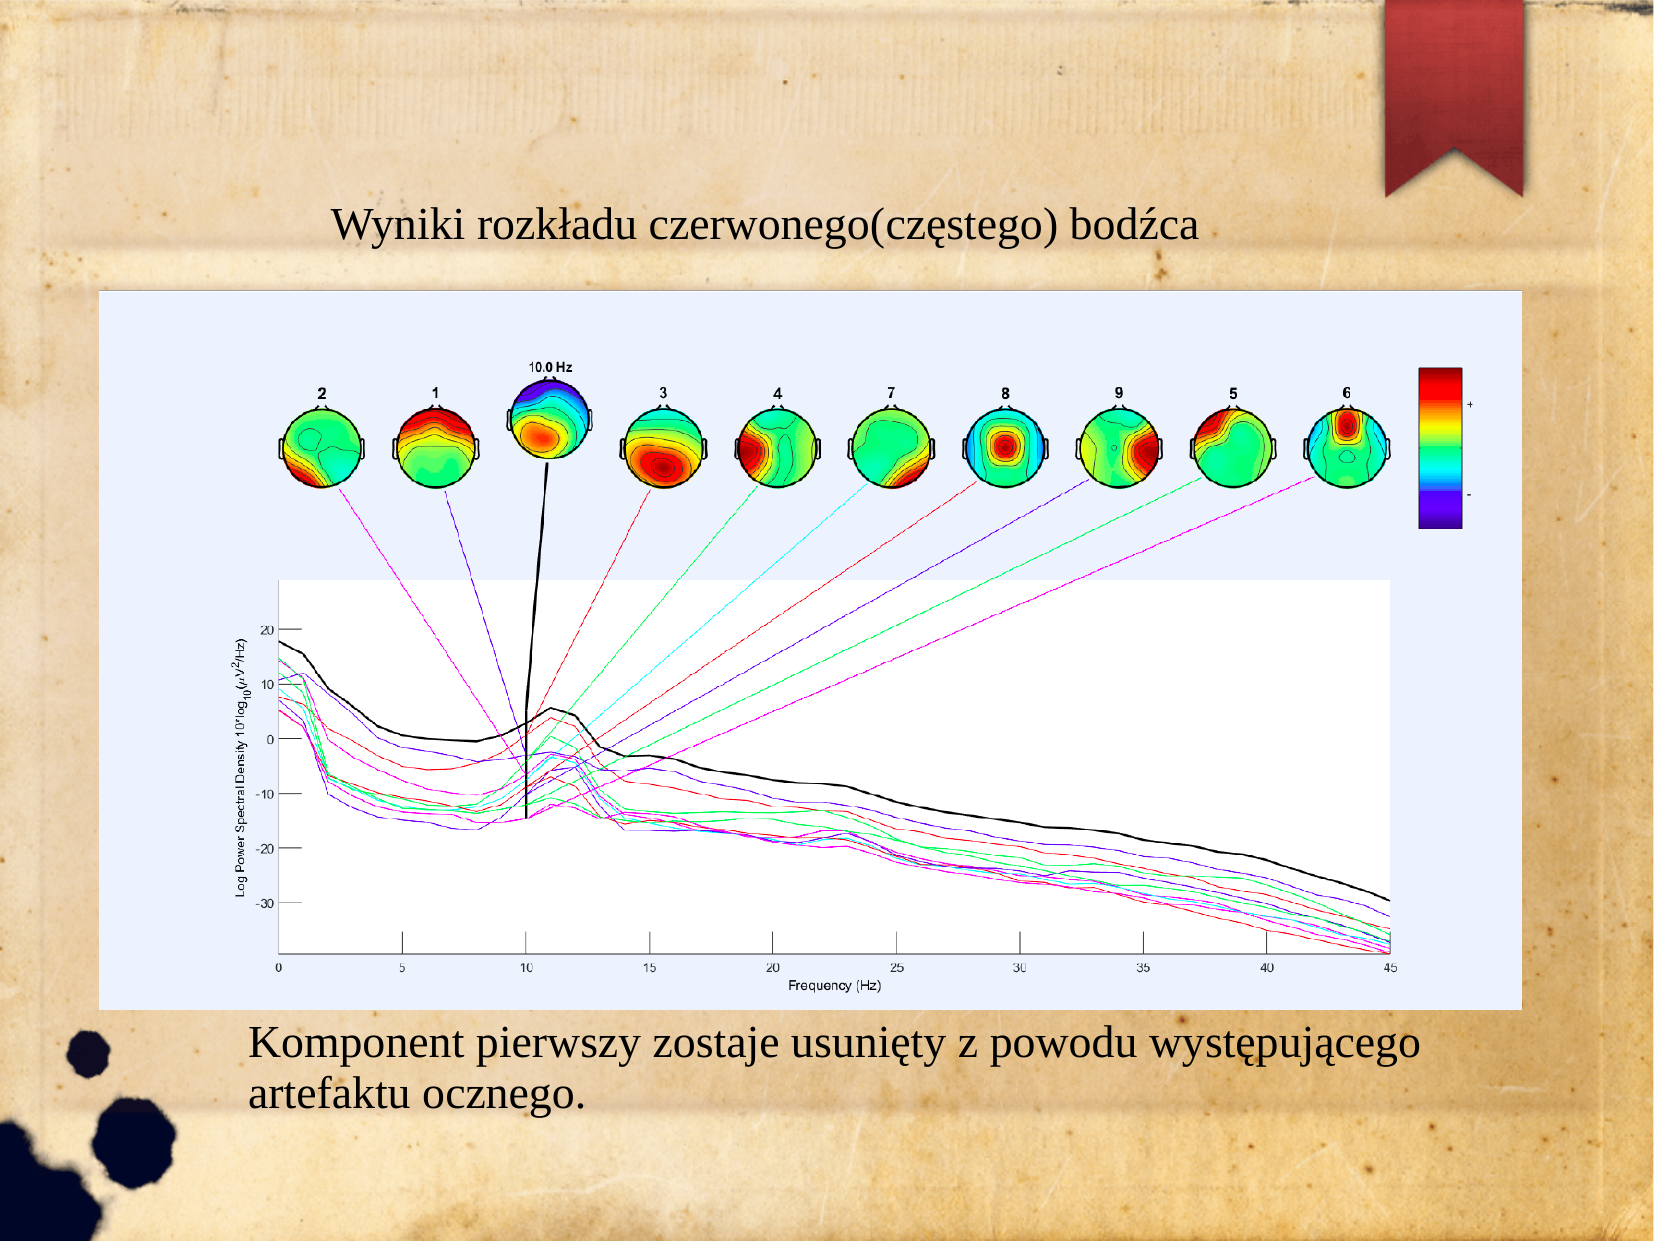

# Wyniki rozkładu czerwonego(częstego) bodźca
Komponent pierwszy zostaje usunięty z powodu występującego artefaktu ocznego.